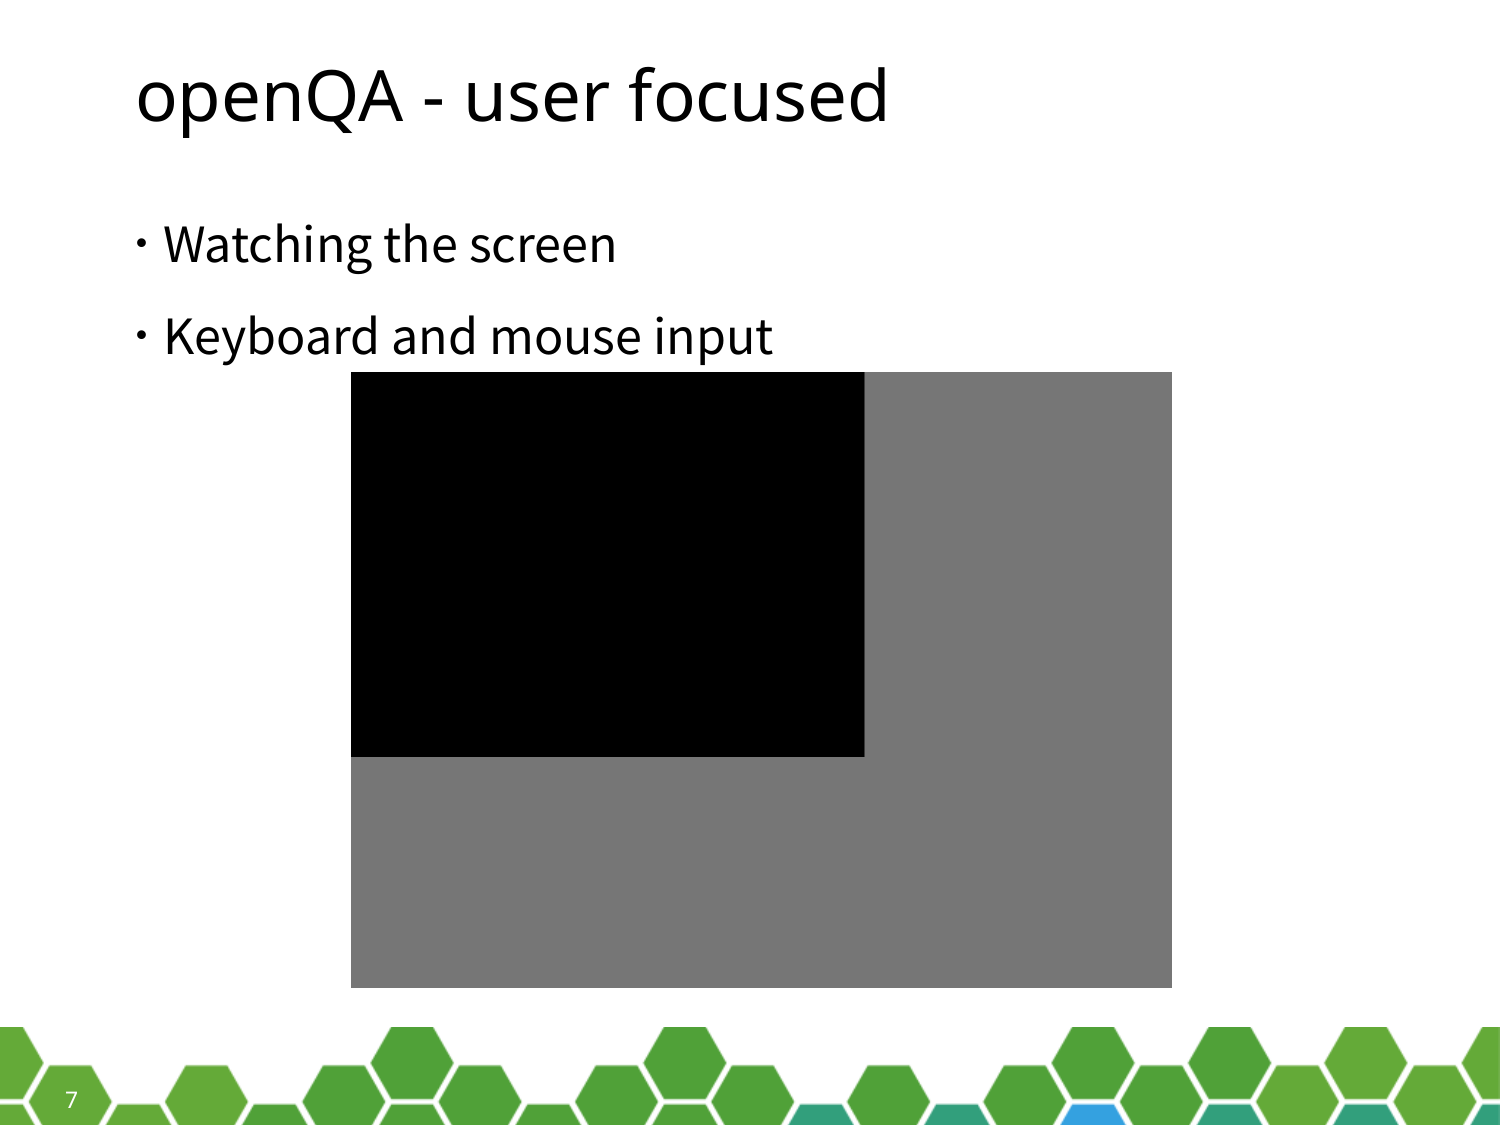

# openQA - user focused
Watching the screen
Keyboard and mouse input